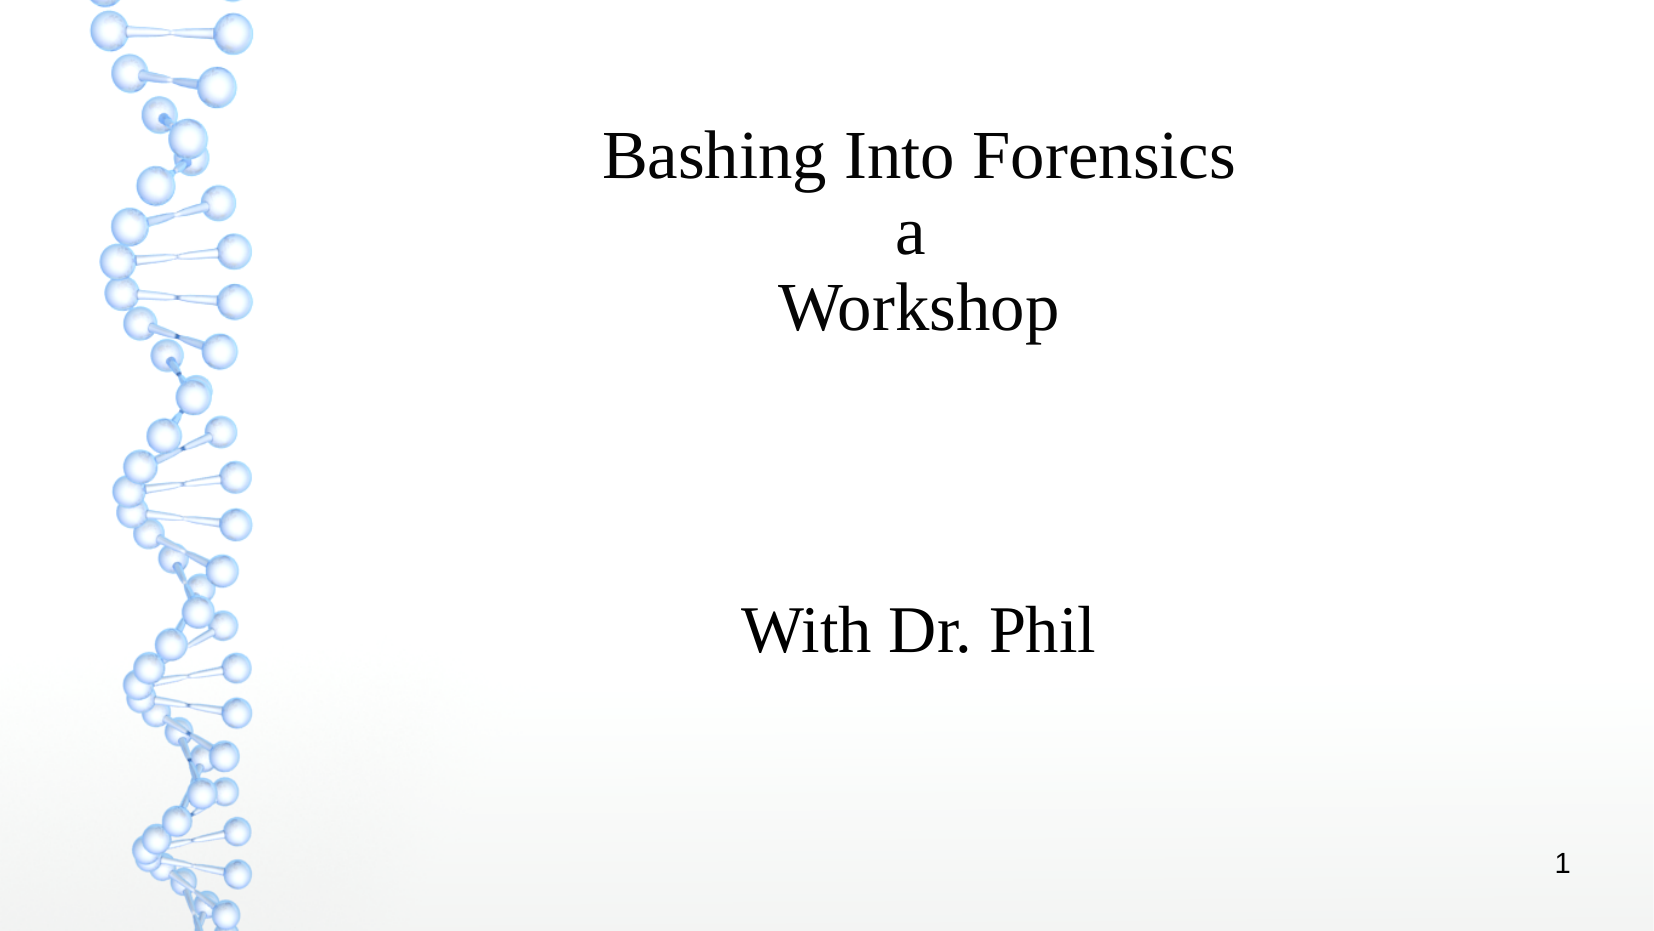

# Bashing Into Forensics a Workshop
With Dr. Phil
1